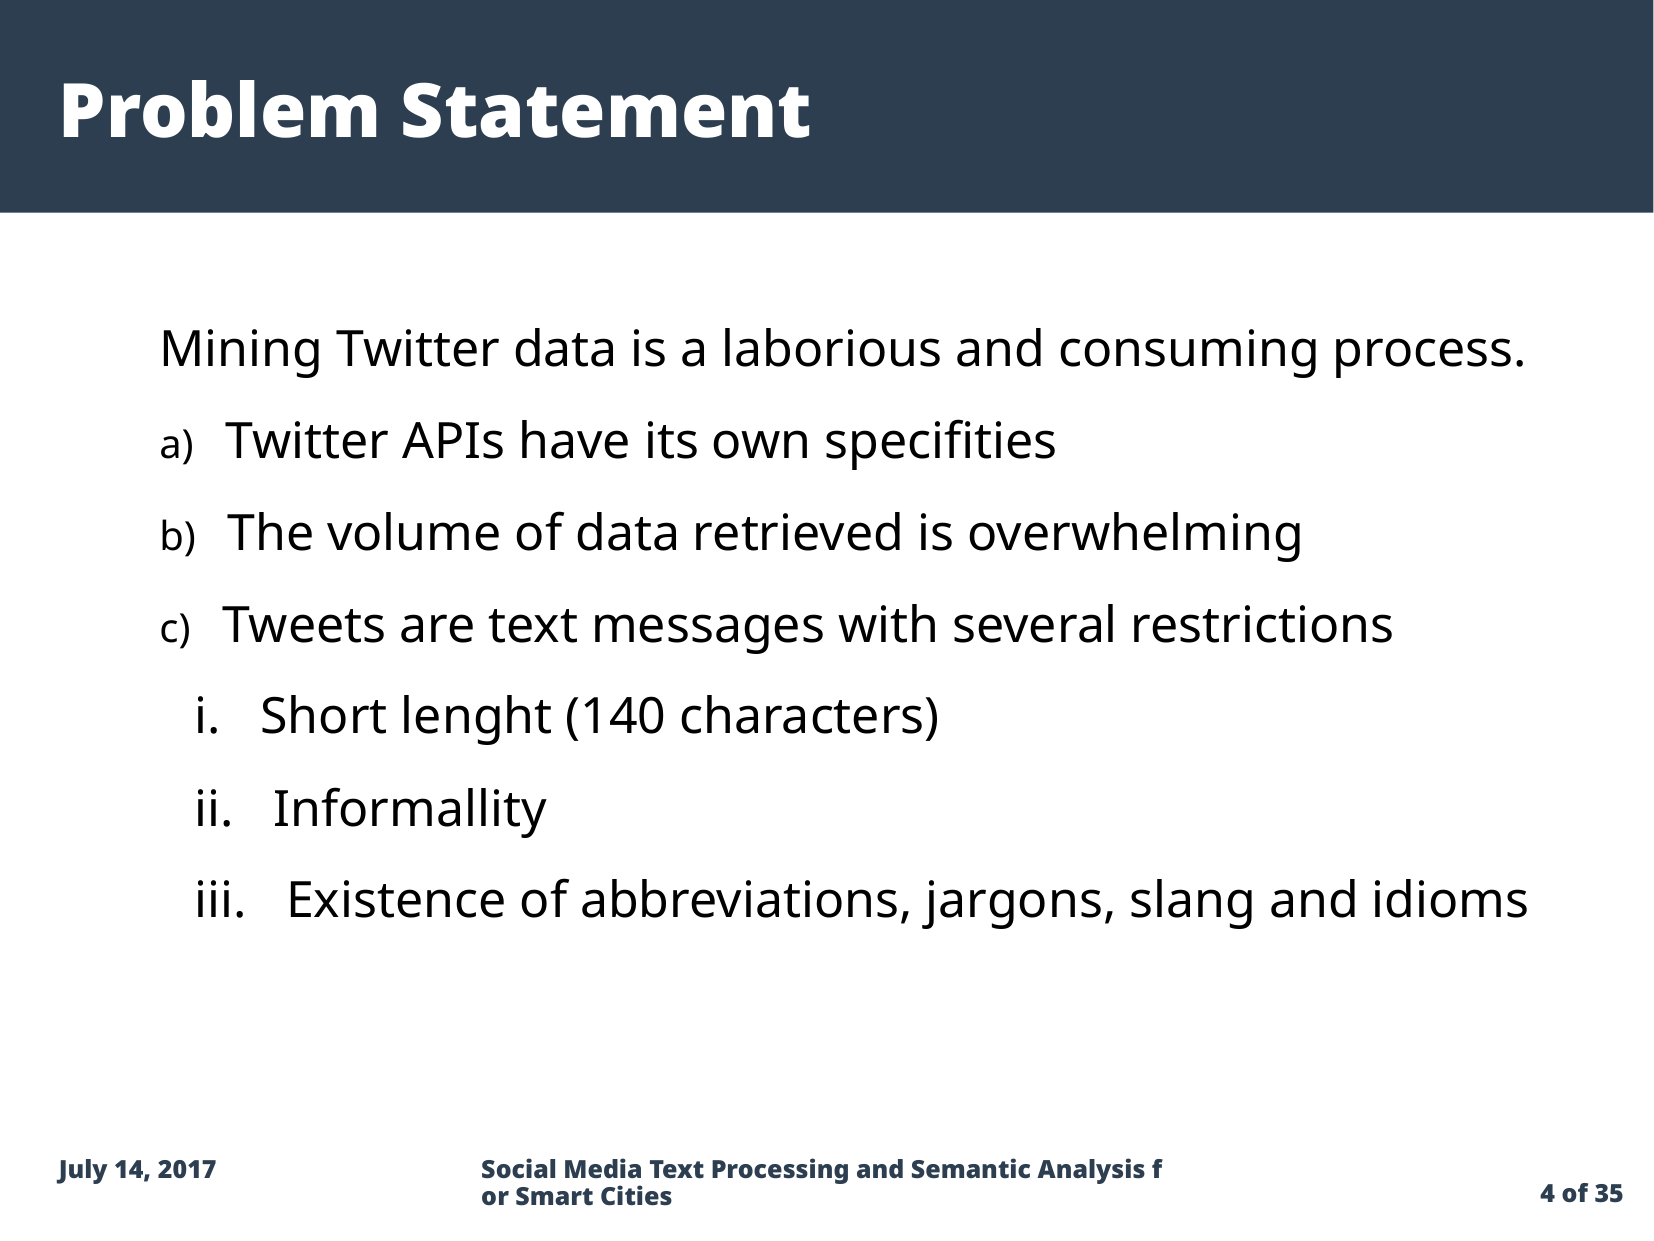

# Problem Statement
Mining Twitter data is a laborious and consuming process.
Twitter APIs have its own specifities
The volume of data retrieved is overwhelming
Tweets are text messages with several restrictions
Short lenght (140 characters)
Informallity
Existence of abbreviations, jargons, slang and idioms
July 14, 2017
Social Media Text Processing and Semantic Analysis for Smart Cities
4